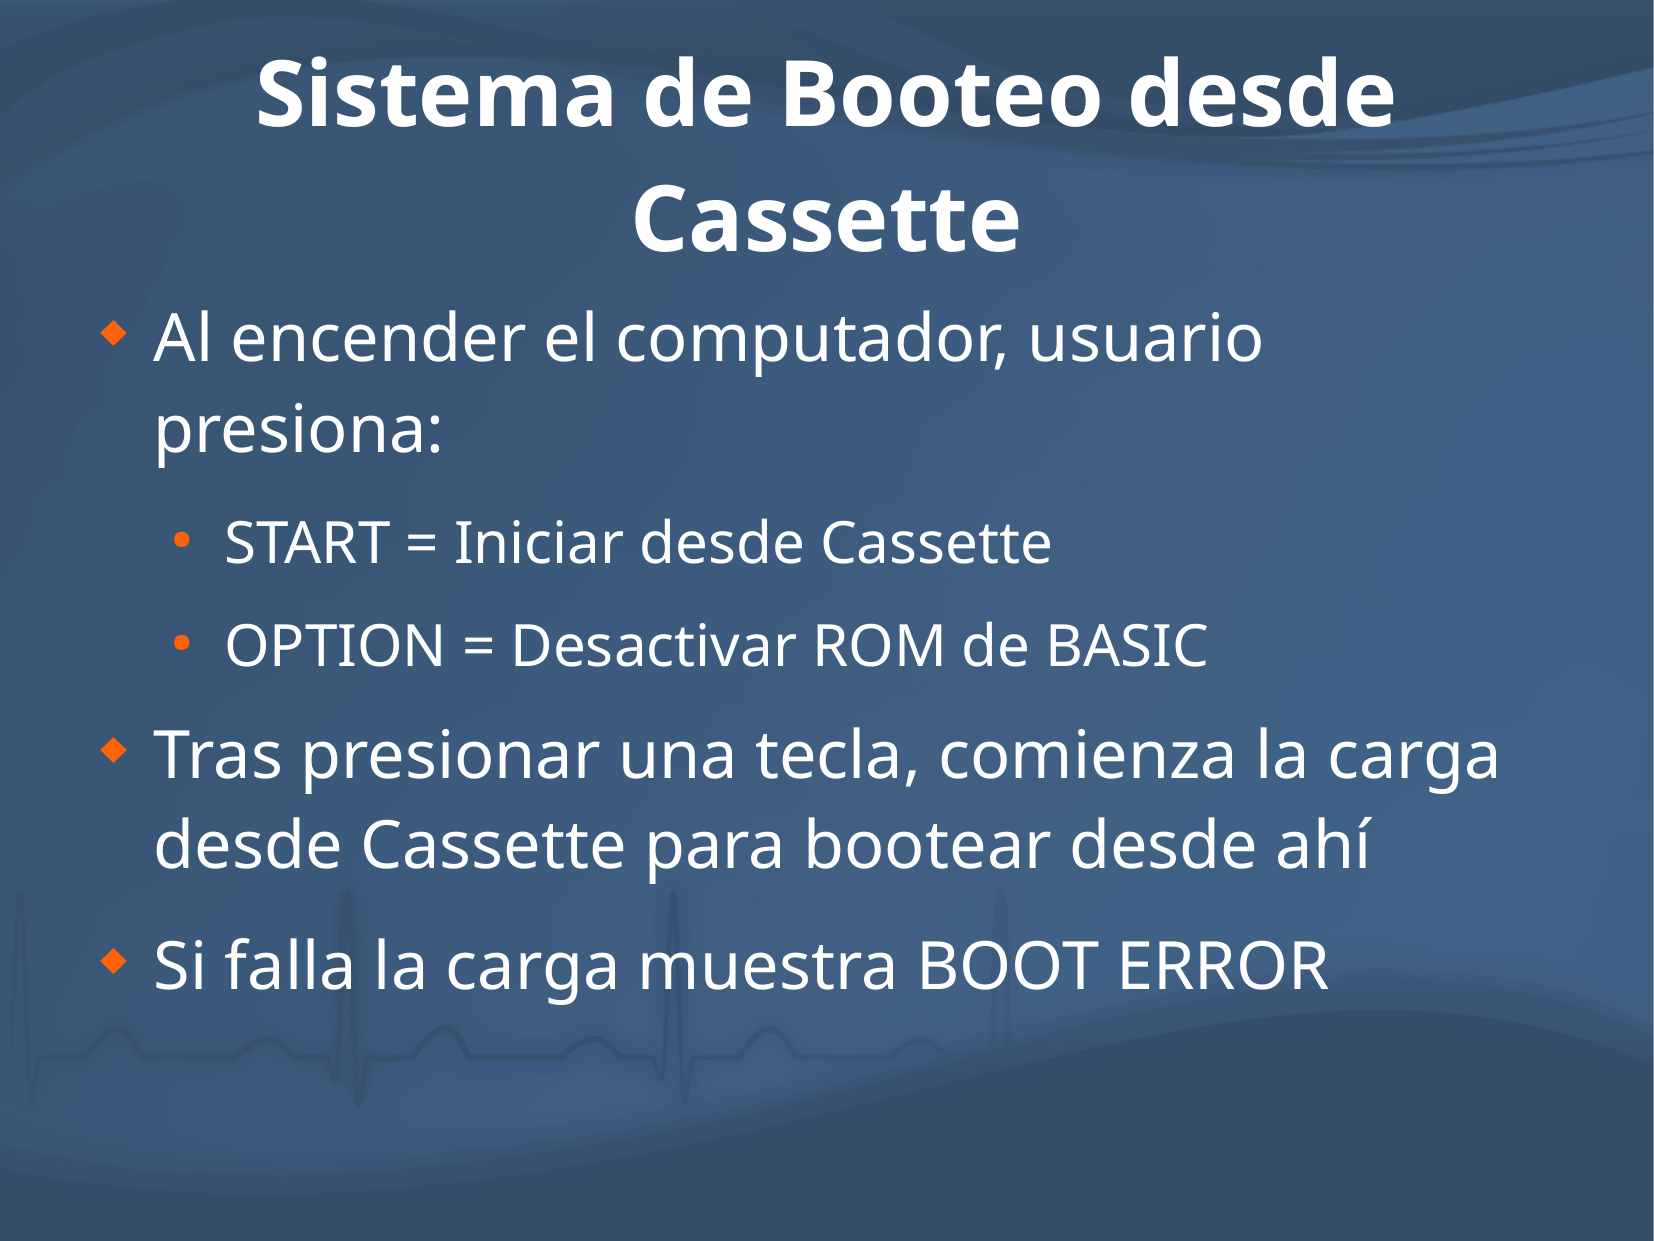

# Sistema de Booteo desde Cassette
Al encender el computador, usuario presiona:
START = Iniciar desde Cassette
OPTION = Desactivar ROM de BASIC
Tras presionar una tecla, comienza la carga desde Cassette para bootear desde ahí
Si falla la carga muestra BOOT ERROR